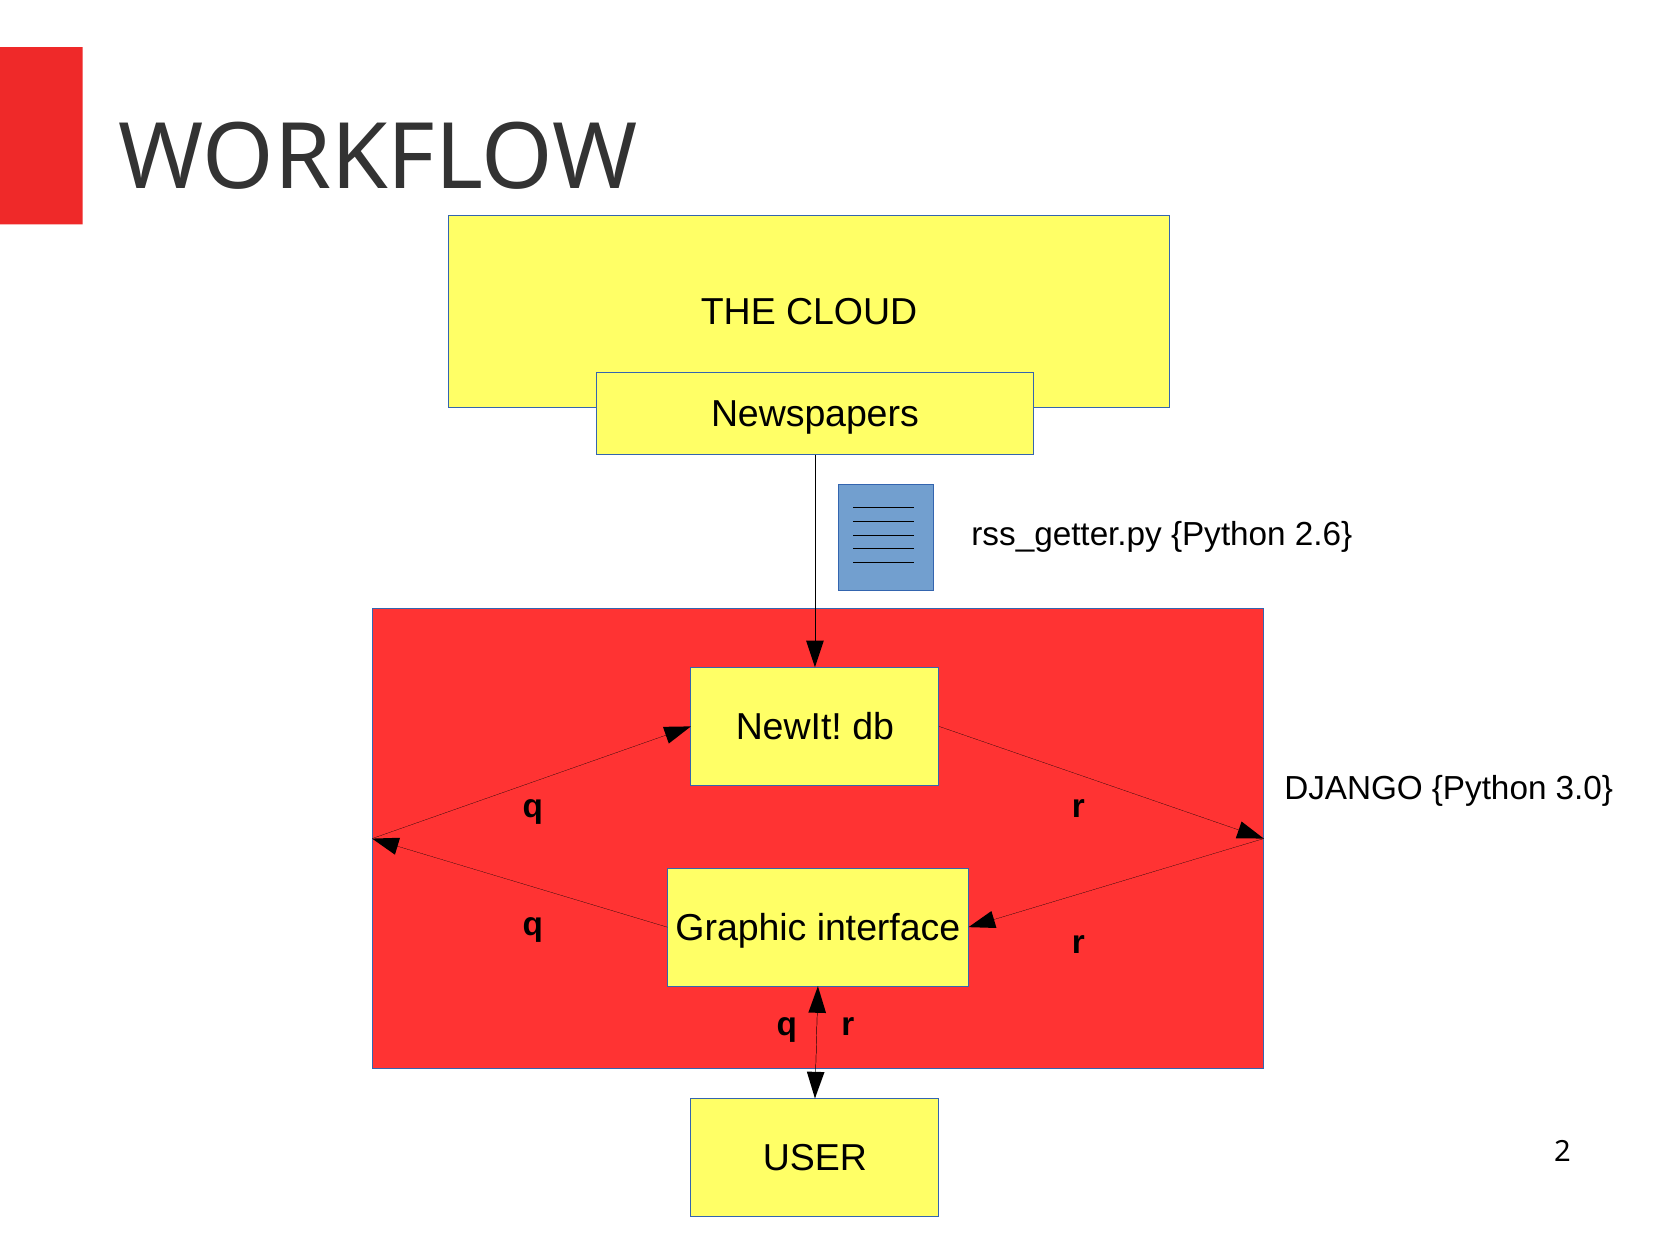

# WORKFLOW
THE CLOUD
Newspapers
rss_getter.py {Python 2.6}
NewIt! db
DJANGO {Python 3.0}
q
r
Graphic interface
q
r
q
r
USER
2